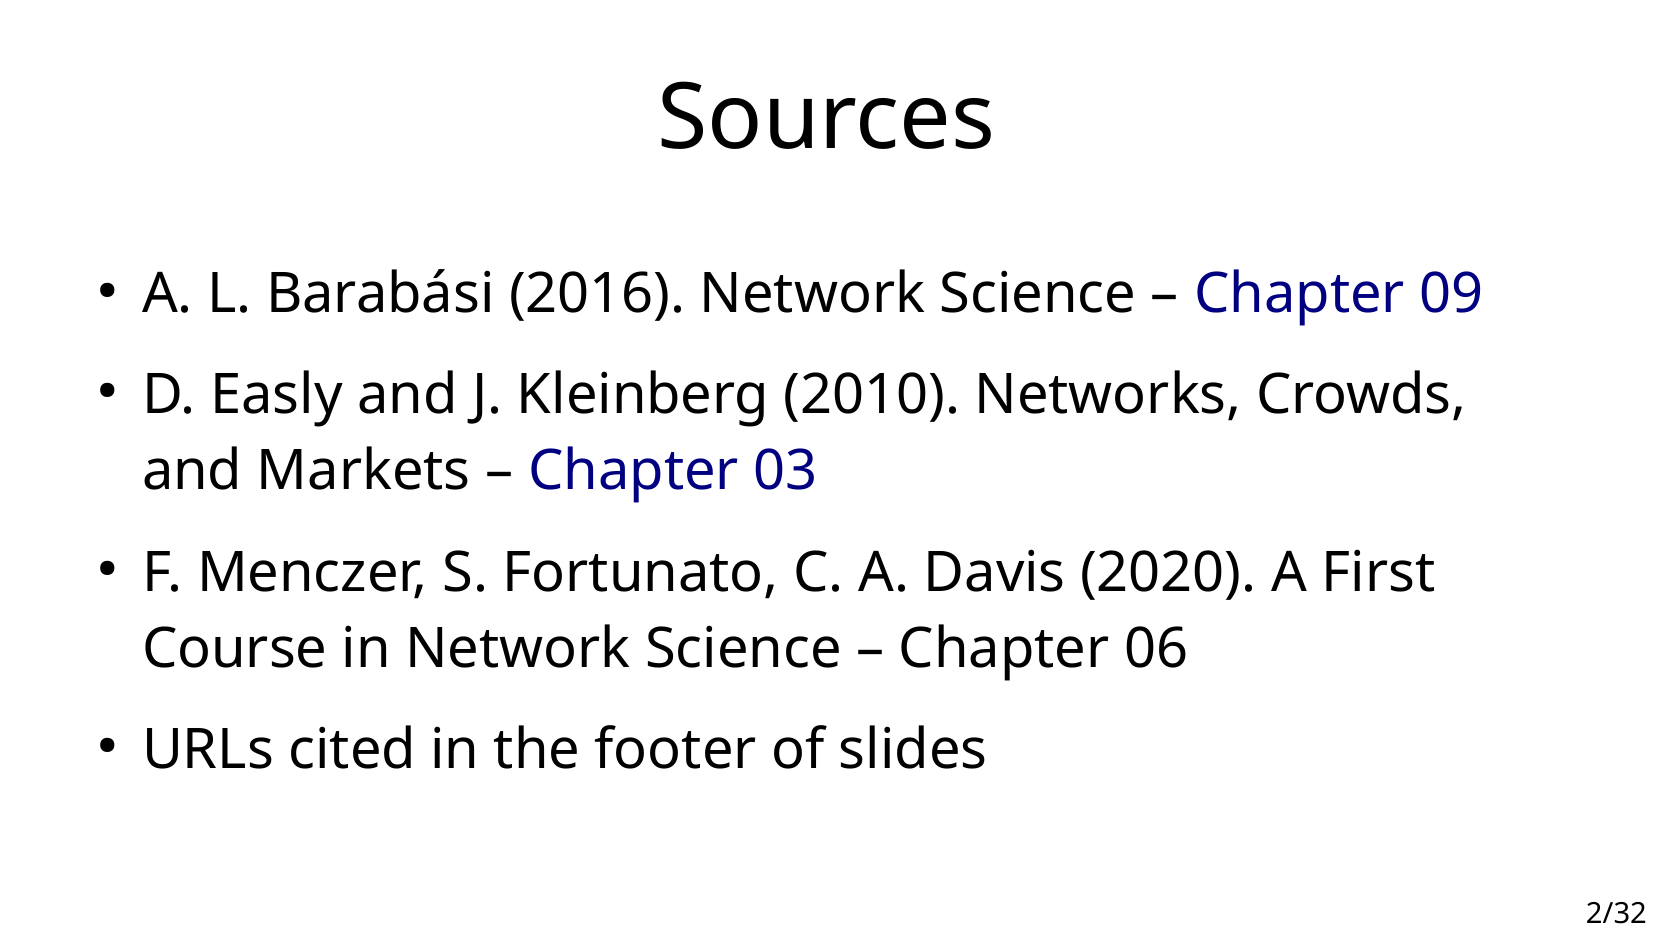

# Sources
A. L. Barabási (2016). Network Science – Chapter 09
D. Easly and J. Kleinberg (2010). Networks, Crowds, and Markets – Chapter 03
F. Menczer, S. Fortunato, C. A. Davis (2020). A First Course in Network Science – Chapter 06
URLs cited in the footer of slides
2